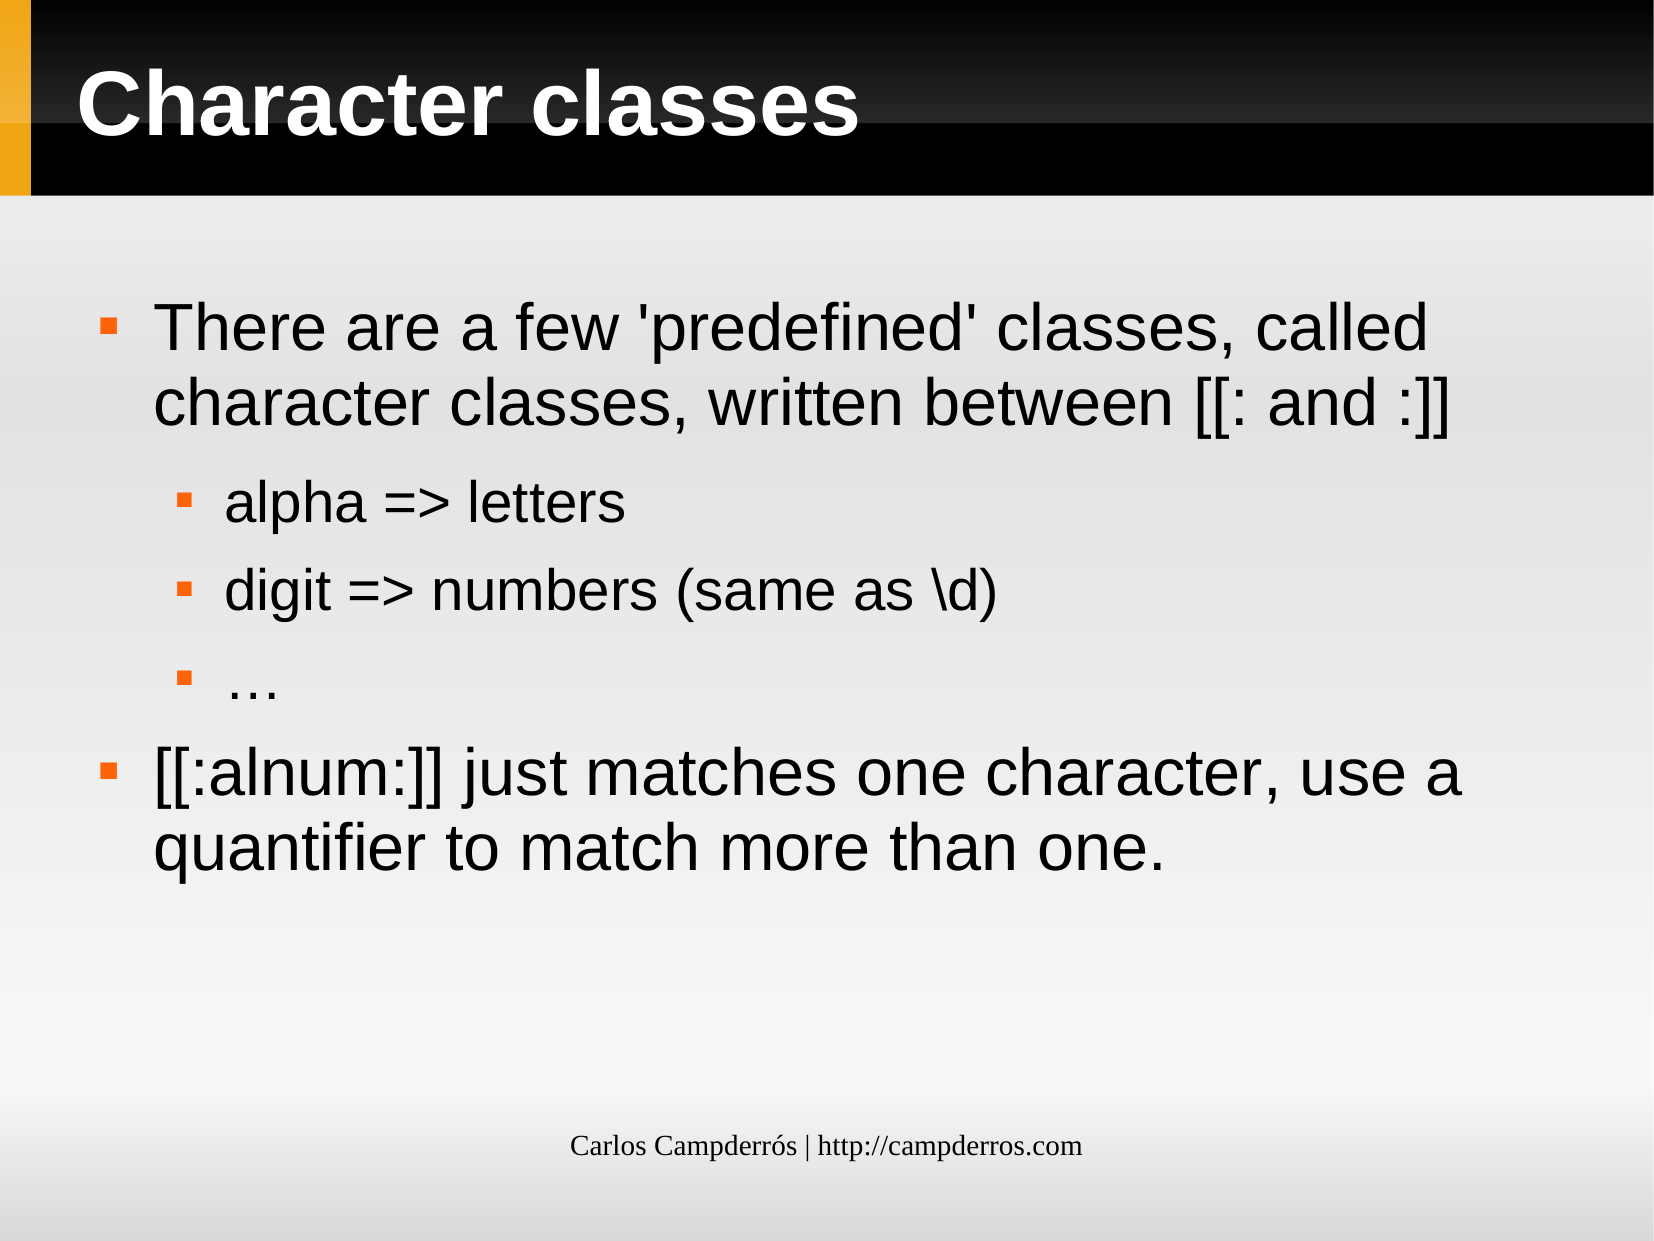

# Character classes
There are a few 'predefined' classes, called character classes, written between [[: and :]]
alpha => letters
digit => numbers (same as \d)
…
[[:alnum:]] just matches one character, use a quantifier to match more than one.
Carlos Campderrós | http://campderros.com